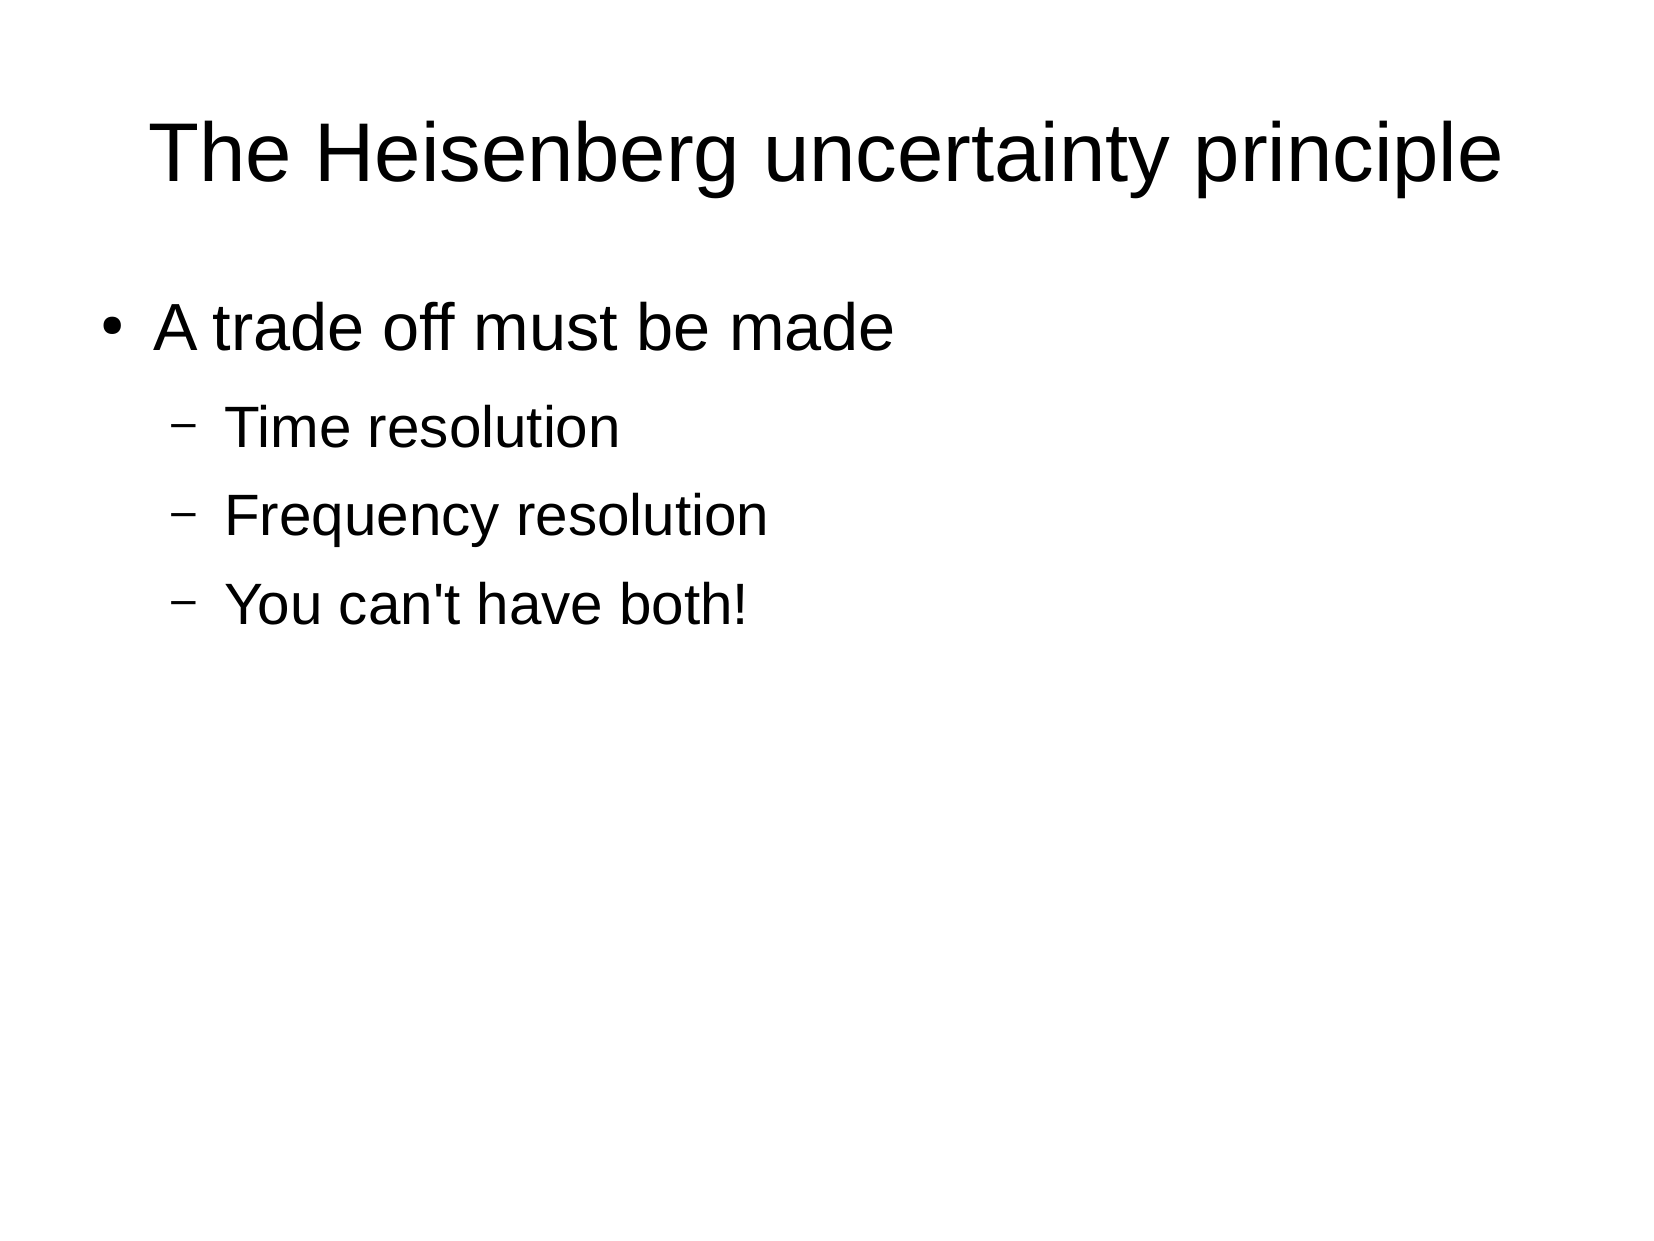

# The Heisenberg uncertainty principle
A trade off must be made
Time resolution
Frequency resolution
You can't have both!